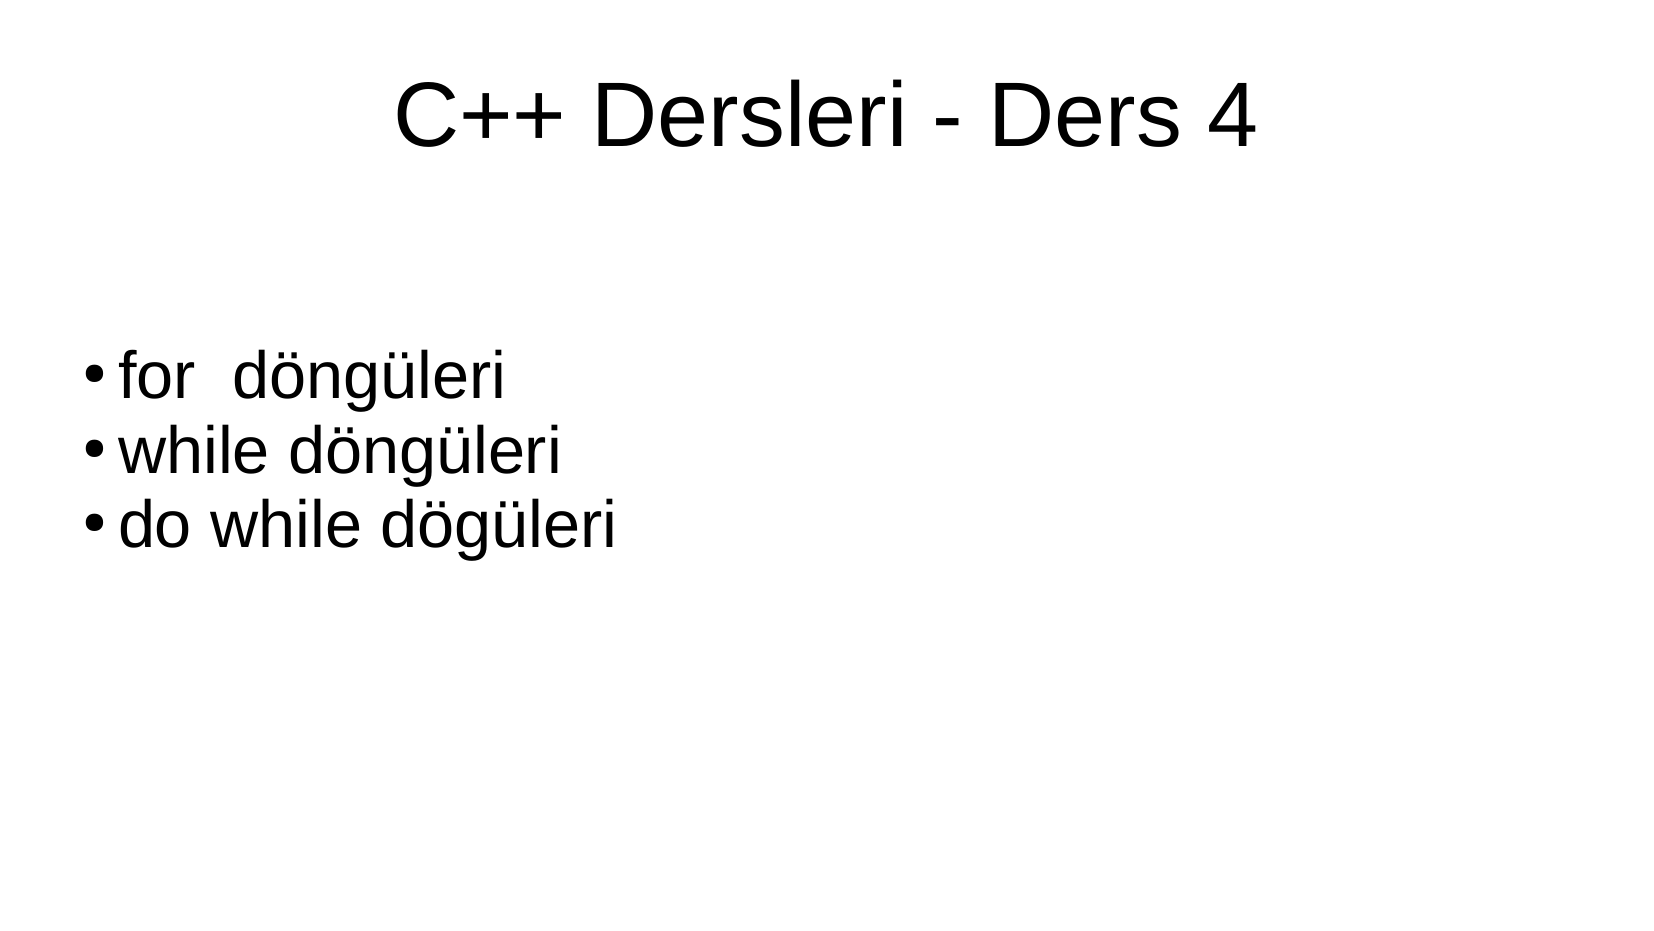

# C++ Dersleri - Ders 4
for döngüleri
while döngüleri
do while dögüleri